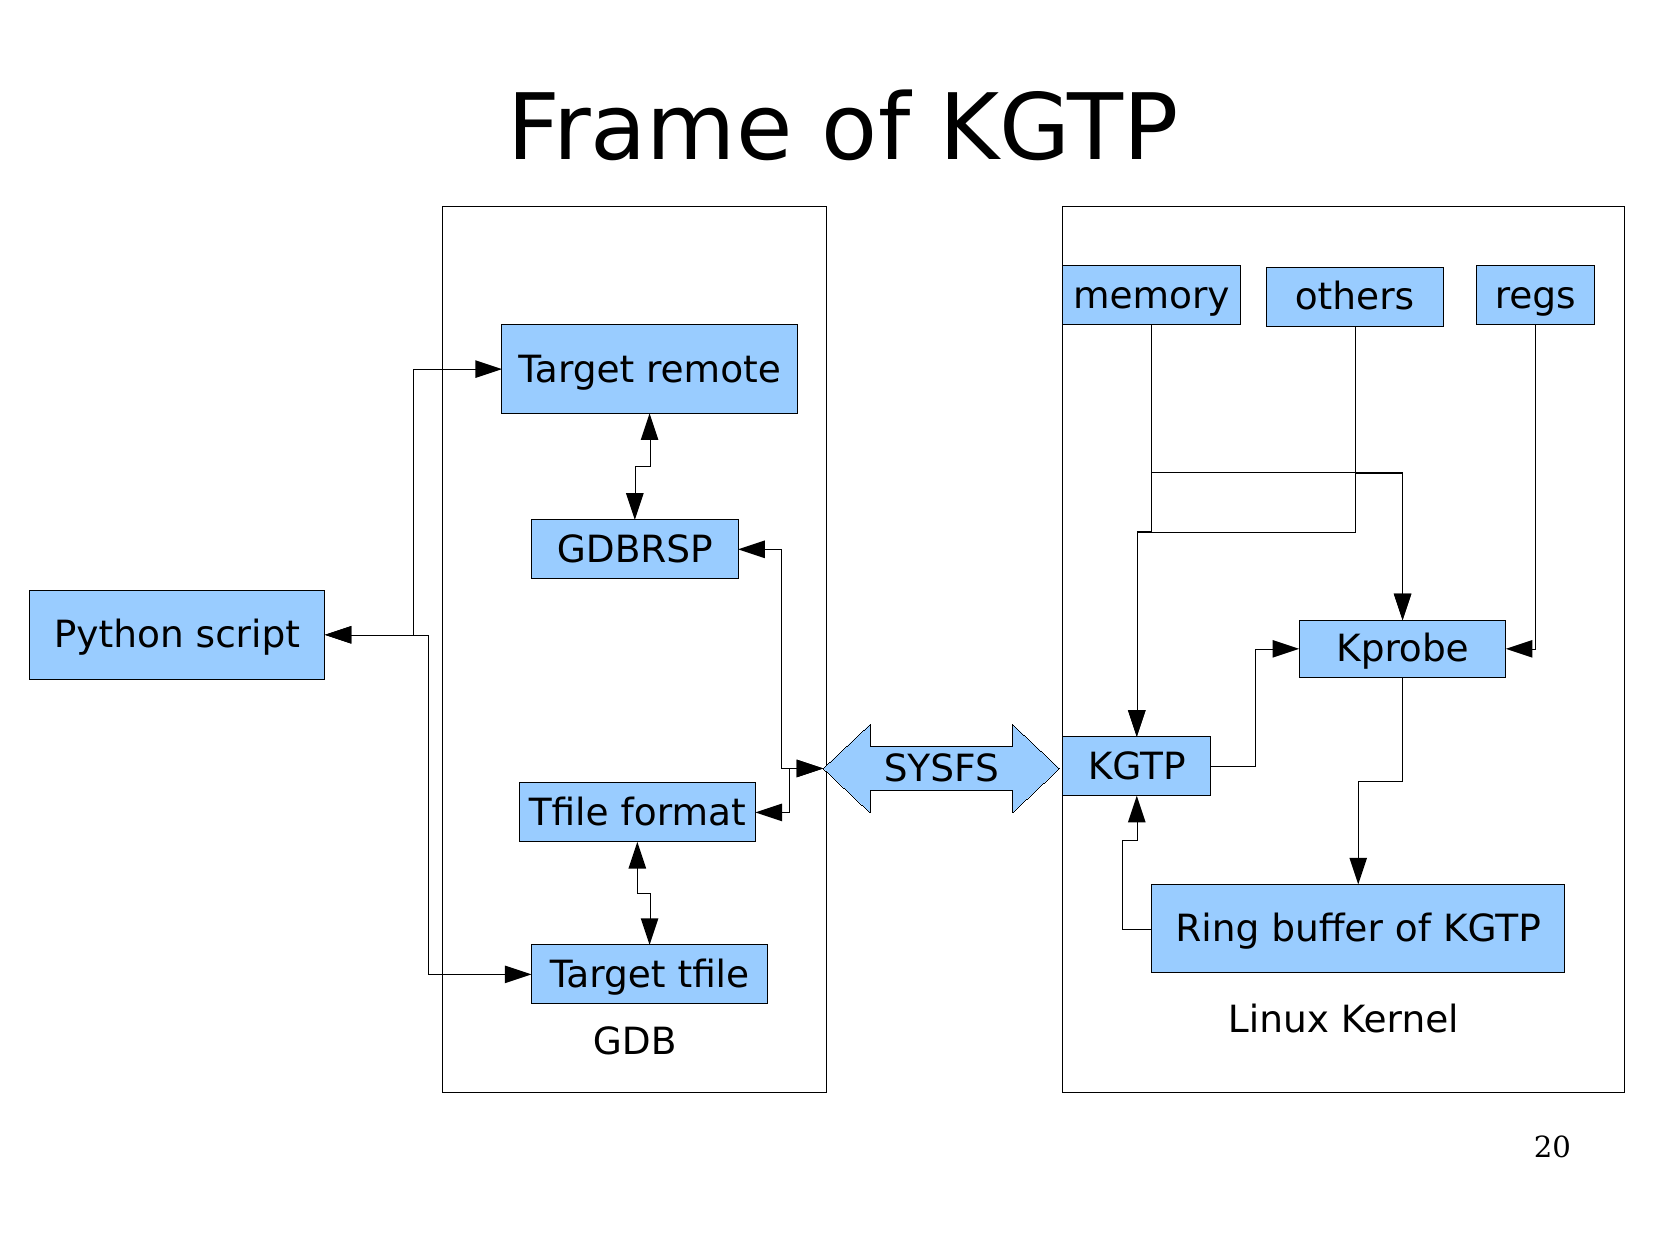

# Frame of KGTP
GDB
Linux Kernel
memory
regs
others
Target remote
GDBRSP
Python script
Kprobe
SYSFS
KGTP
Tfile format
Ring buffer of KGTP
Target tfile
20